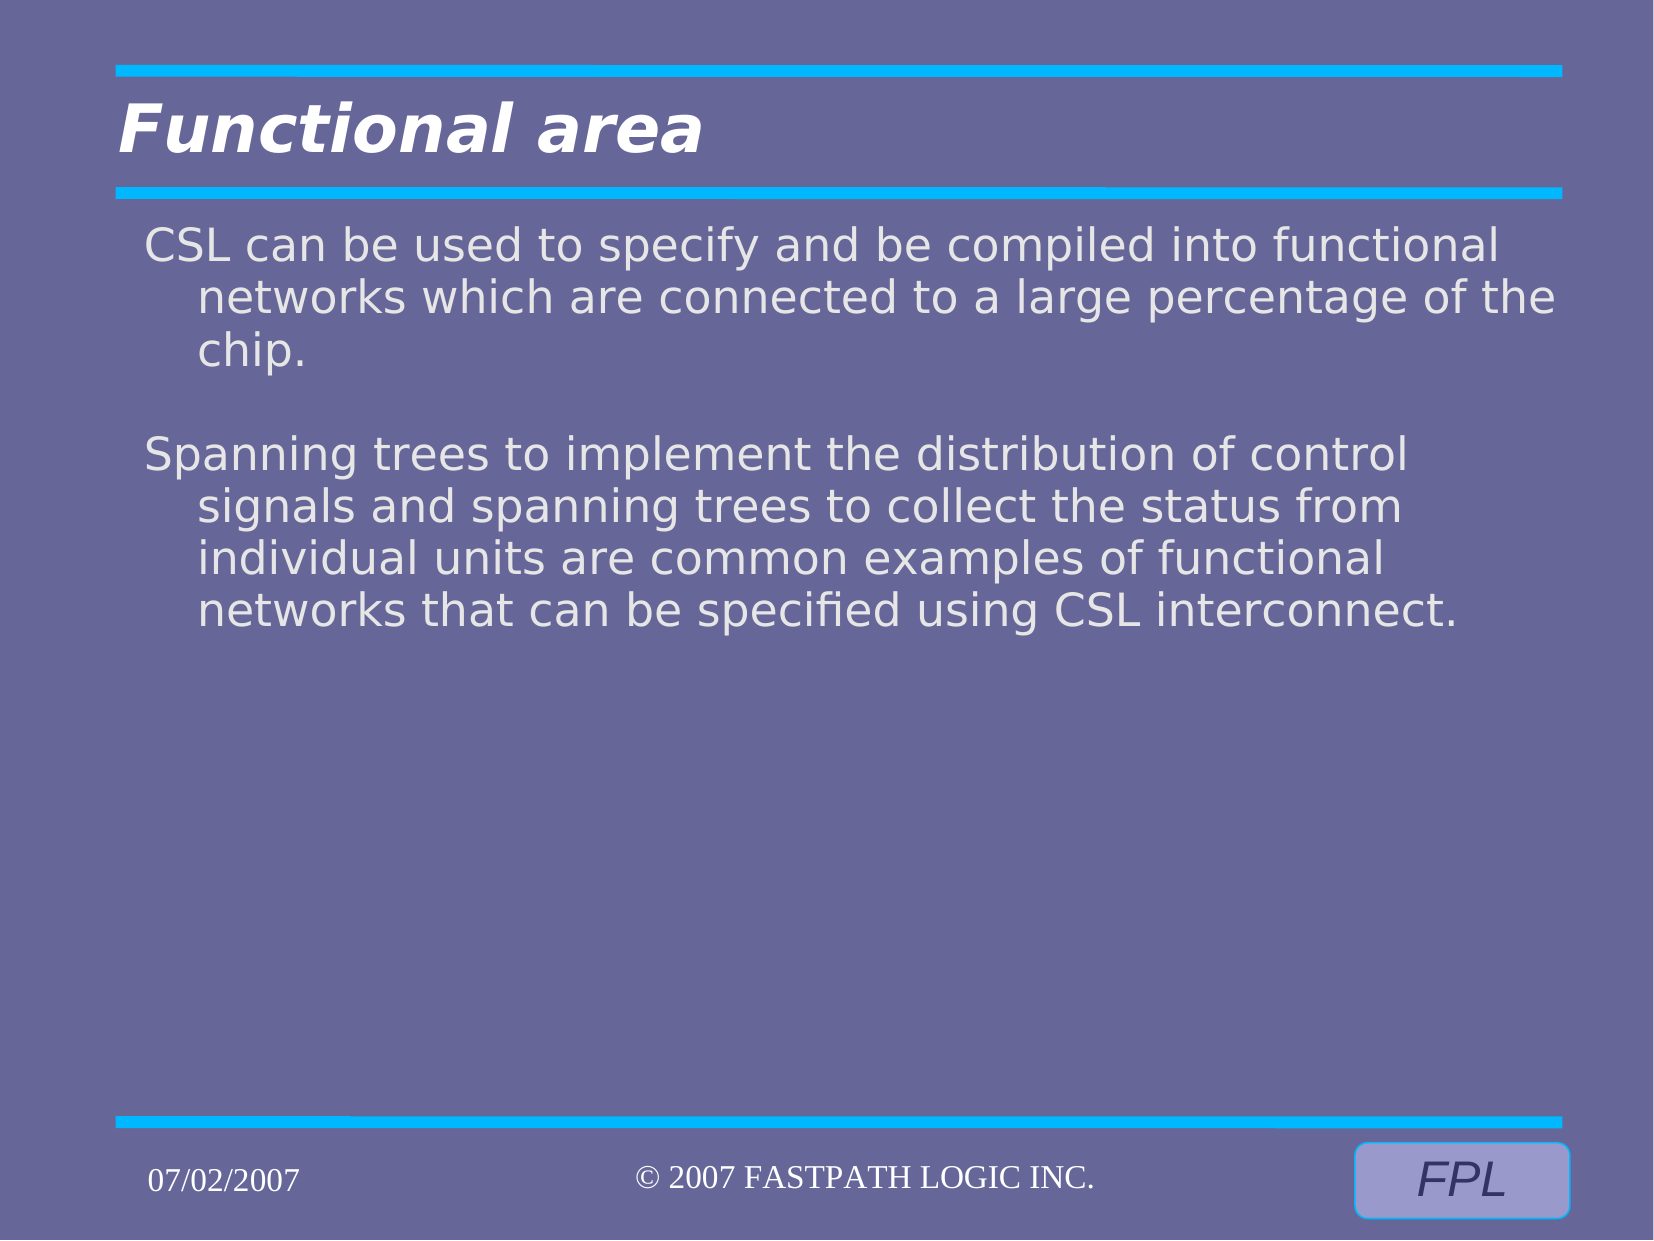

# Functional area
CSL can be used to specify and be compiled into functional networks which are connected to a large percentage of the chip.
Spanning trees to implement the distribution of control signals and spanning trees to collect the status from individual units are common examples of functional networks that can be specified using CSL interconnect.
© 2007 FASTPATH LOGIC INC.
07/02/2007